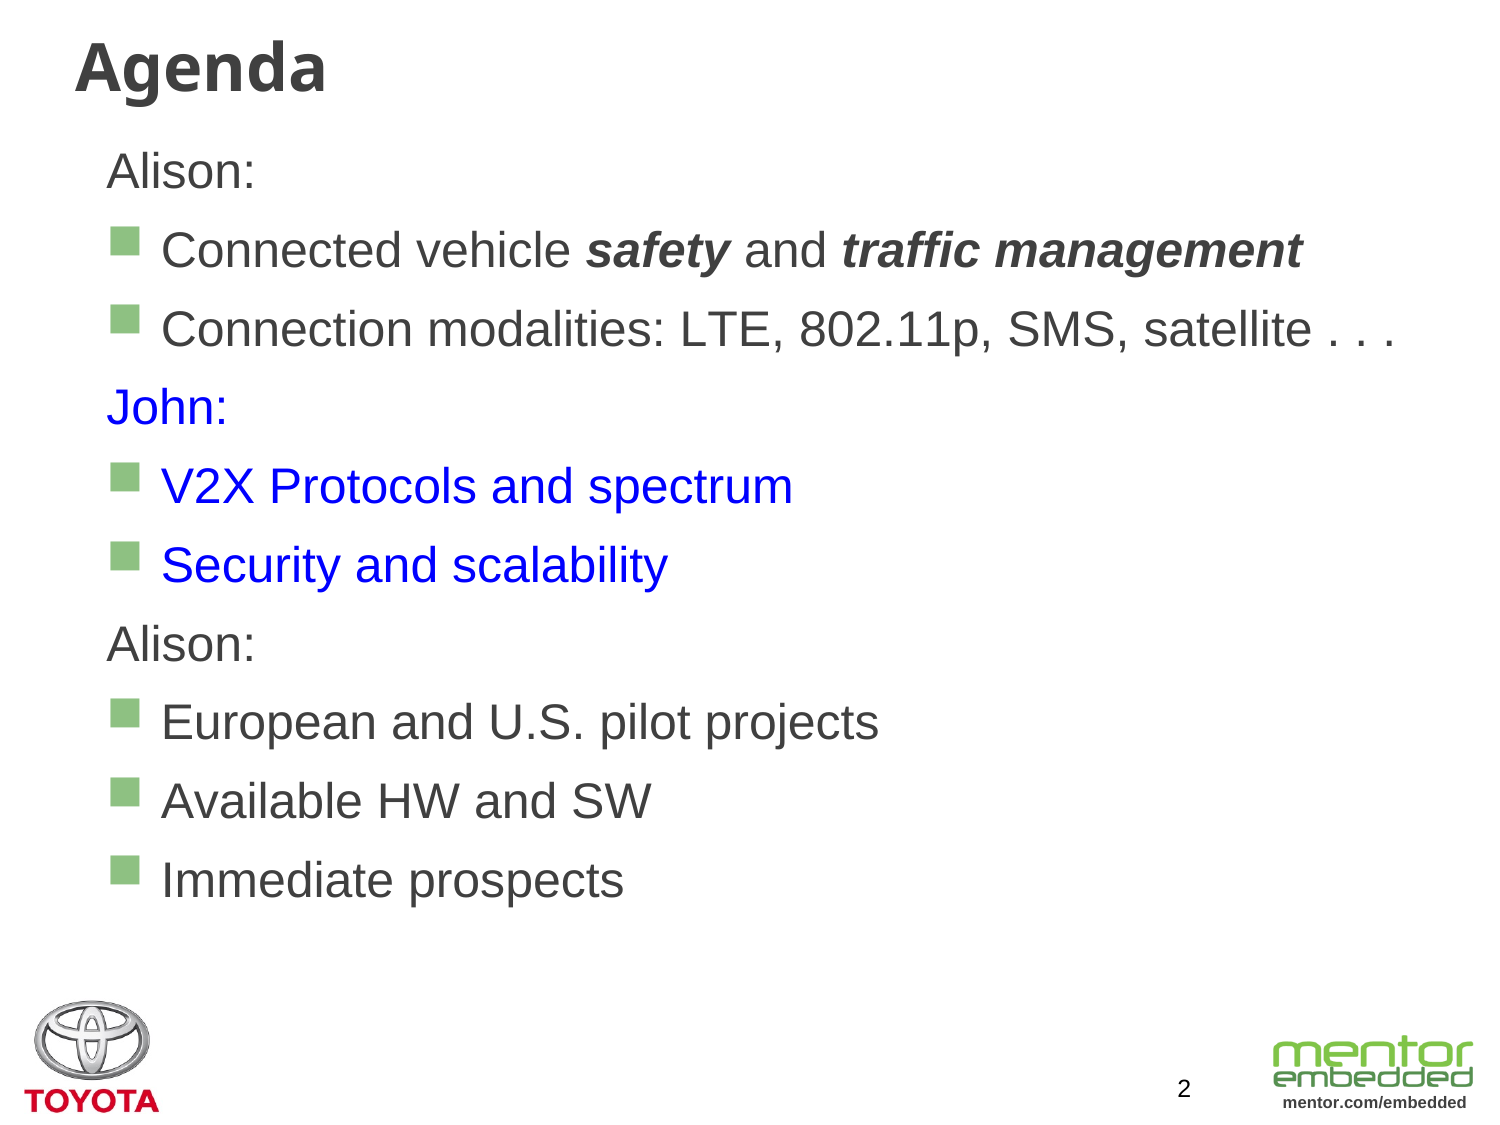

Agenda
Alison:
Connected vehicle safety and traffic management
Connection modalities: LTE, 802.11p, SMS, satellite . . .
John:
V2X Protocols and spectrum
Security and scalability
Alison:
European and U.S. pilot projects
Available HW and SW
Immediate prospects